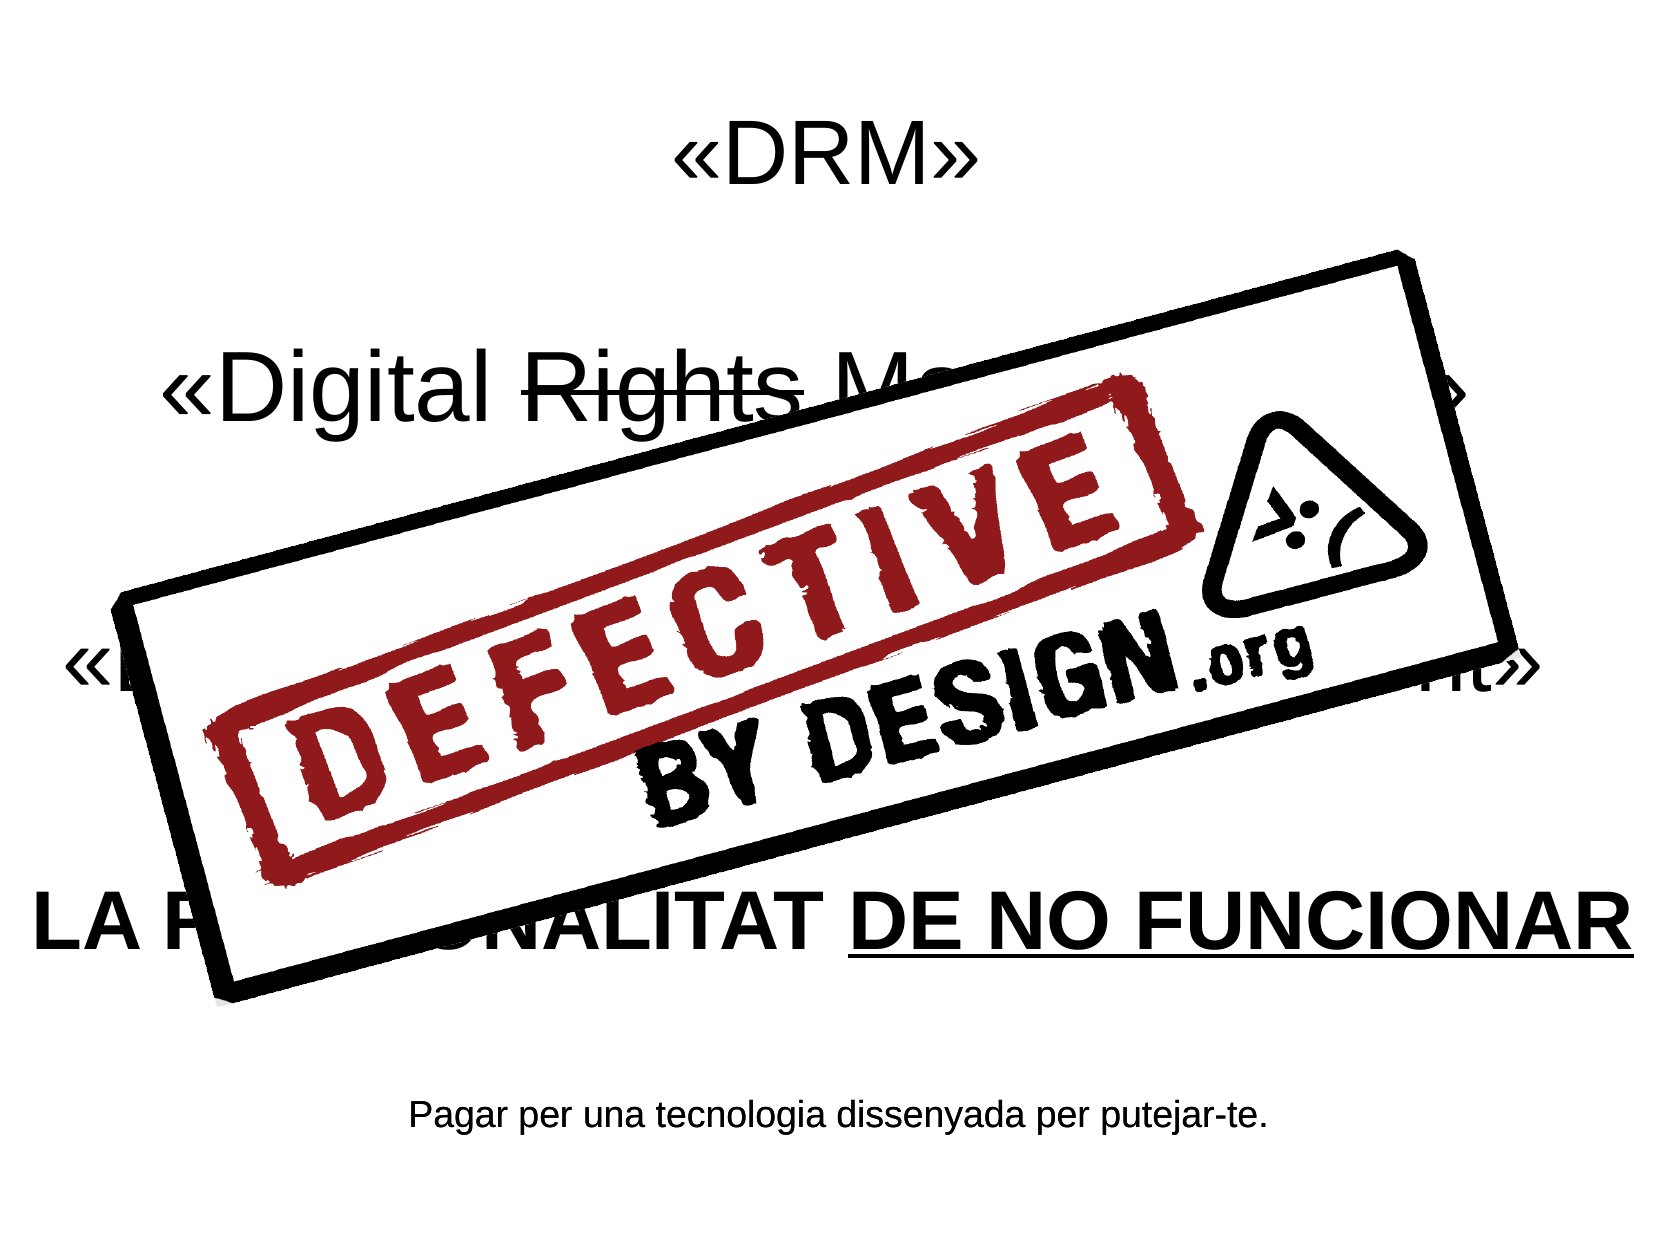

# «DRM»
«Digital Rights Management»
«Digital Restrictions Management»
LA FUNCIONALITAT DE NO FUNCIONAR
Pagar per una tecnologia dissenyada per putejar-te.
Pagar per una tecnologia dissenyada per putejar-te.